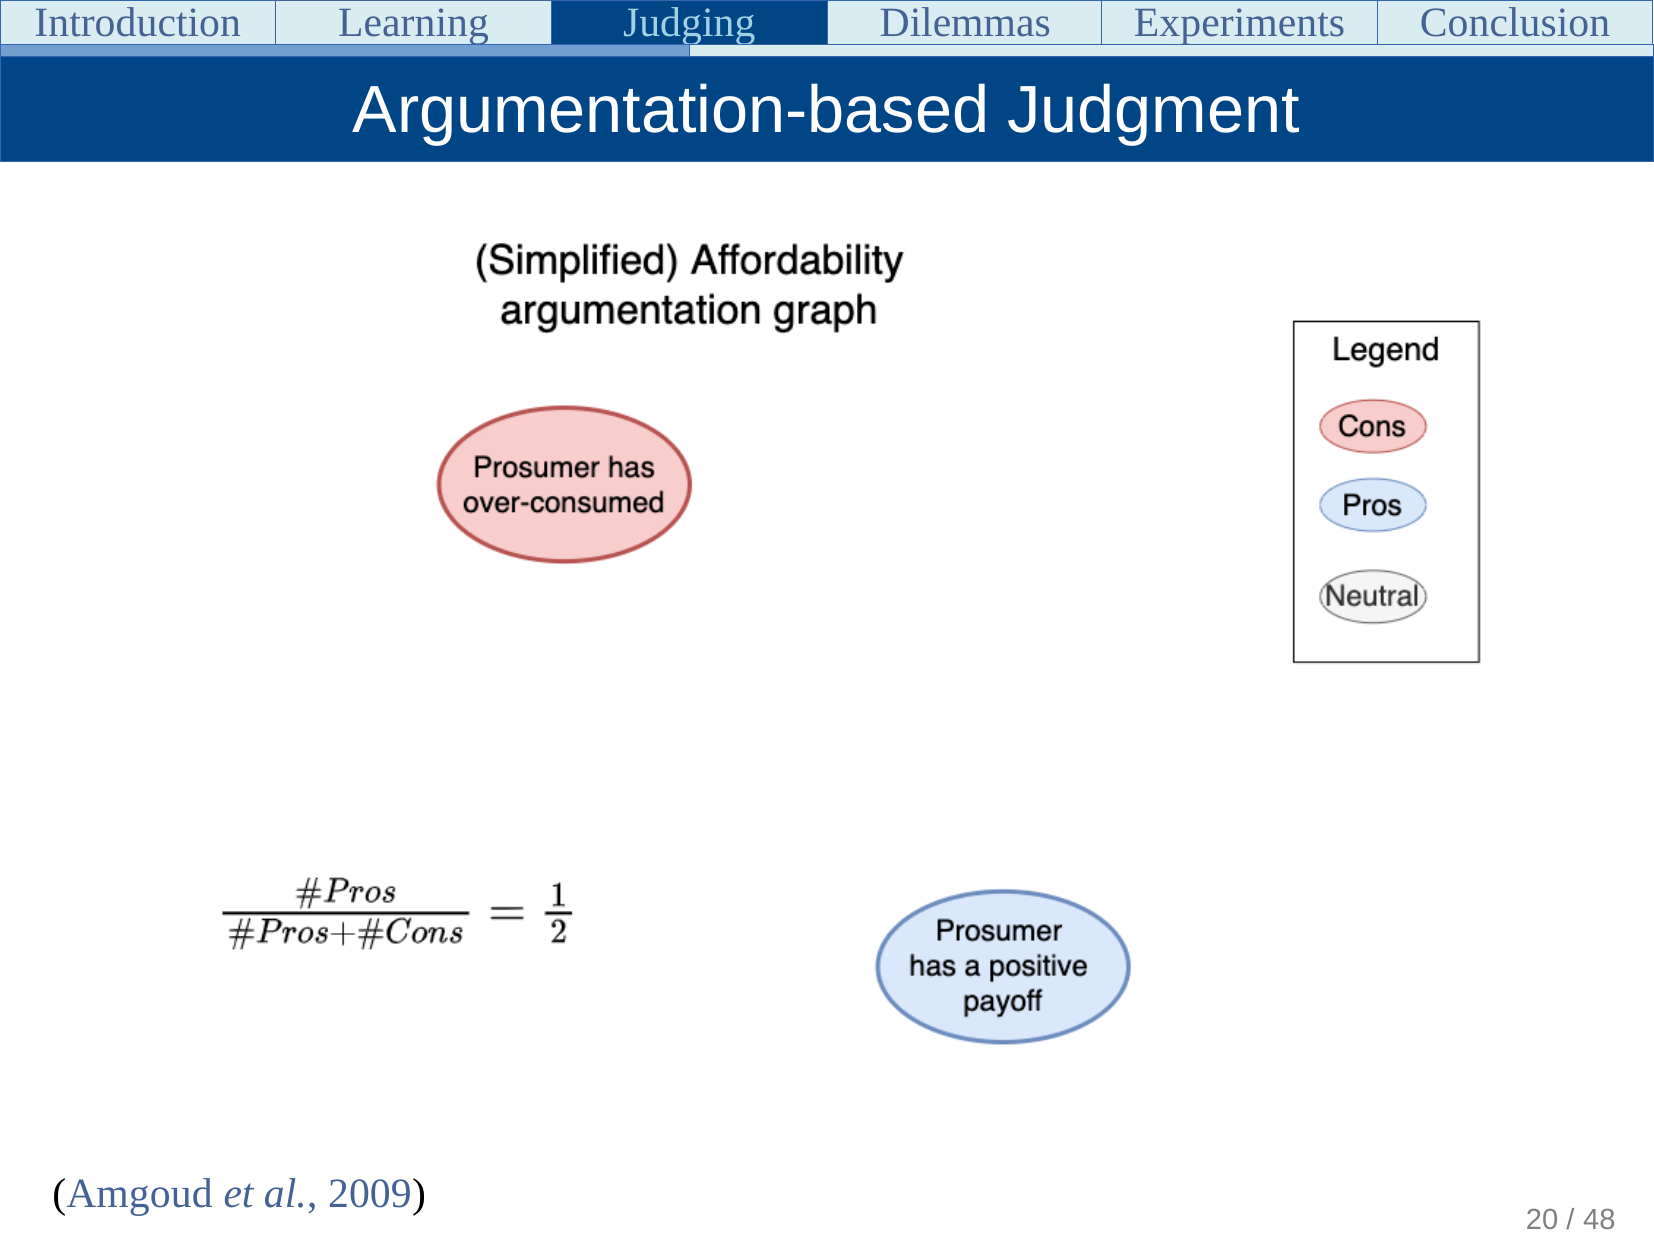

# Argumentation-based Judgment
(Amgoud et al., 2009)